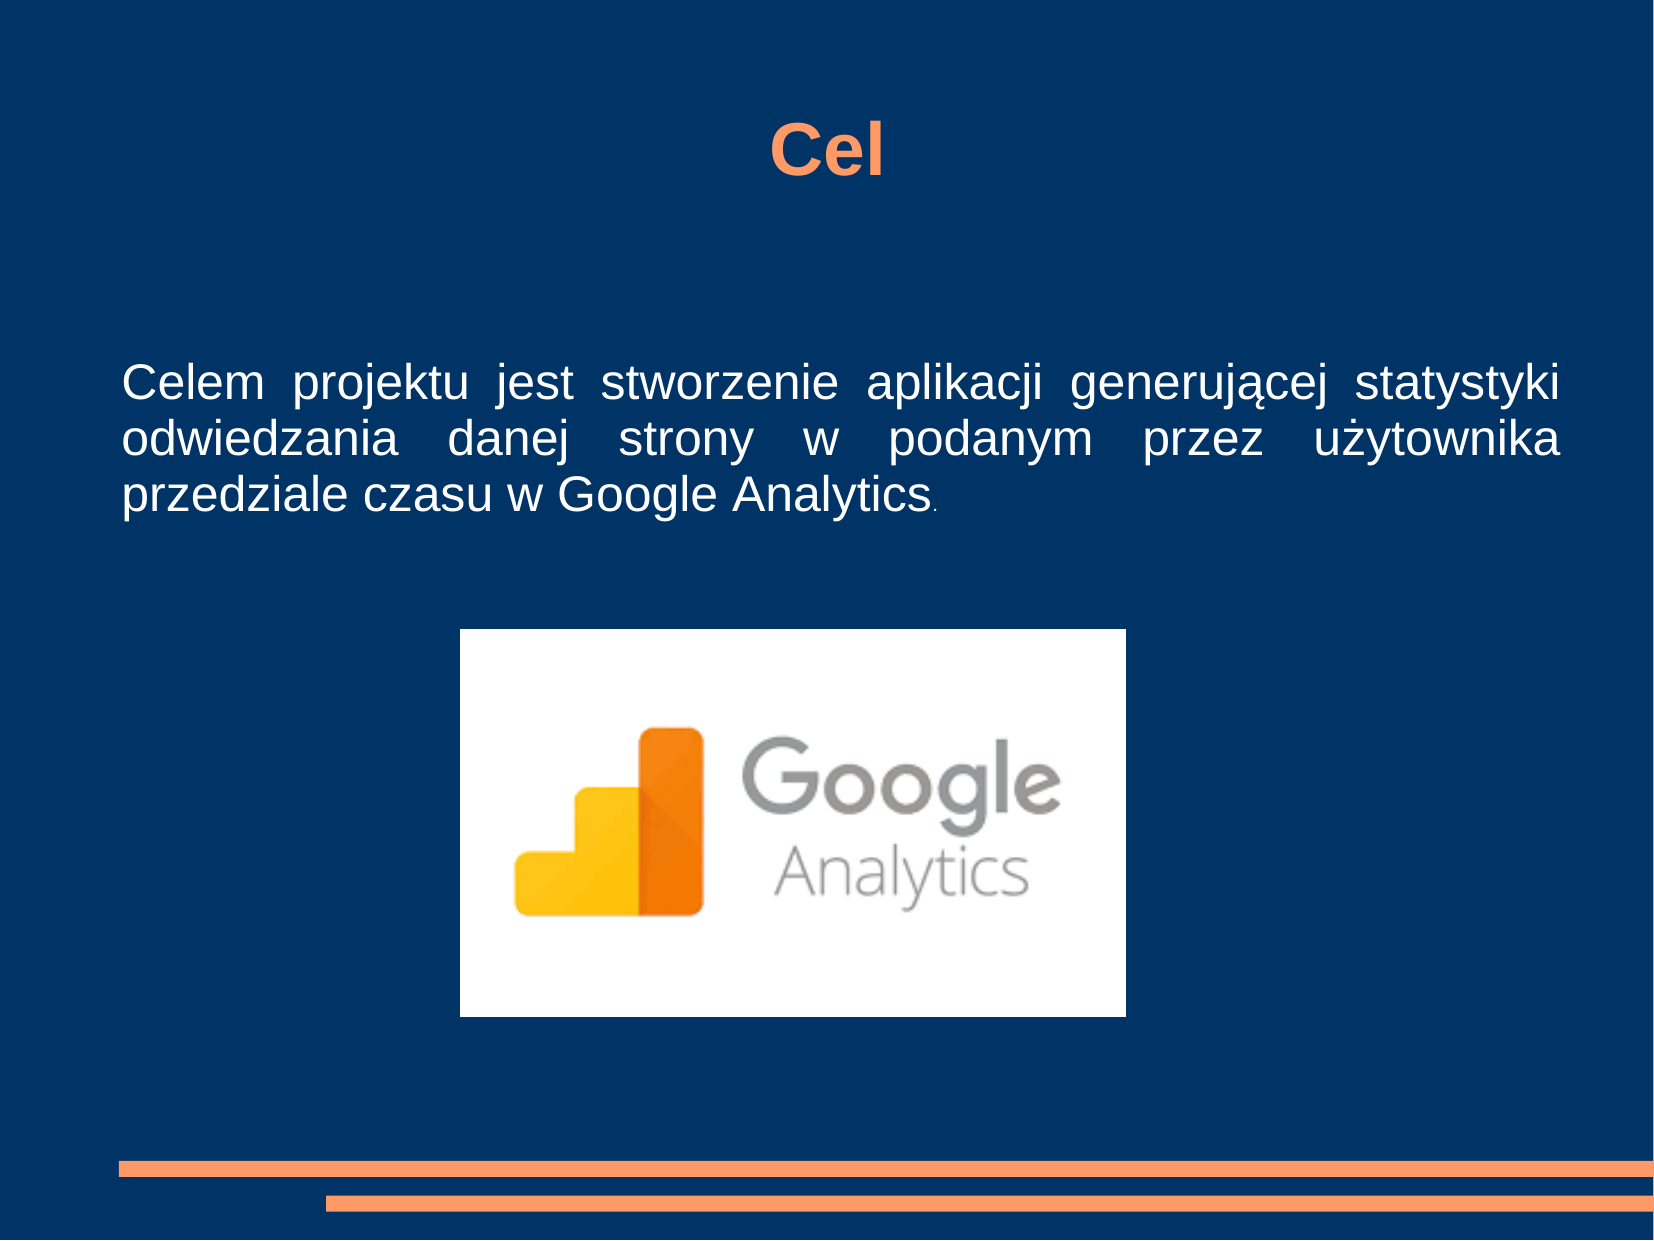

# Cel
Celem projektu jest stworzenie aplikacji generującej statystyki odwiedzania danej strony w podanym przez użytownika przedziale czasu w Google Analytics.